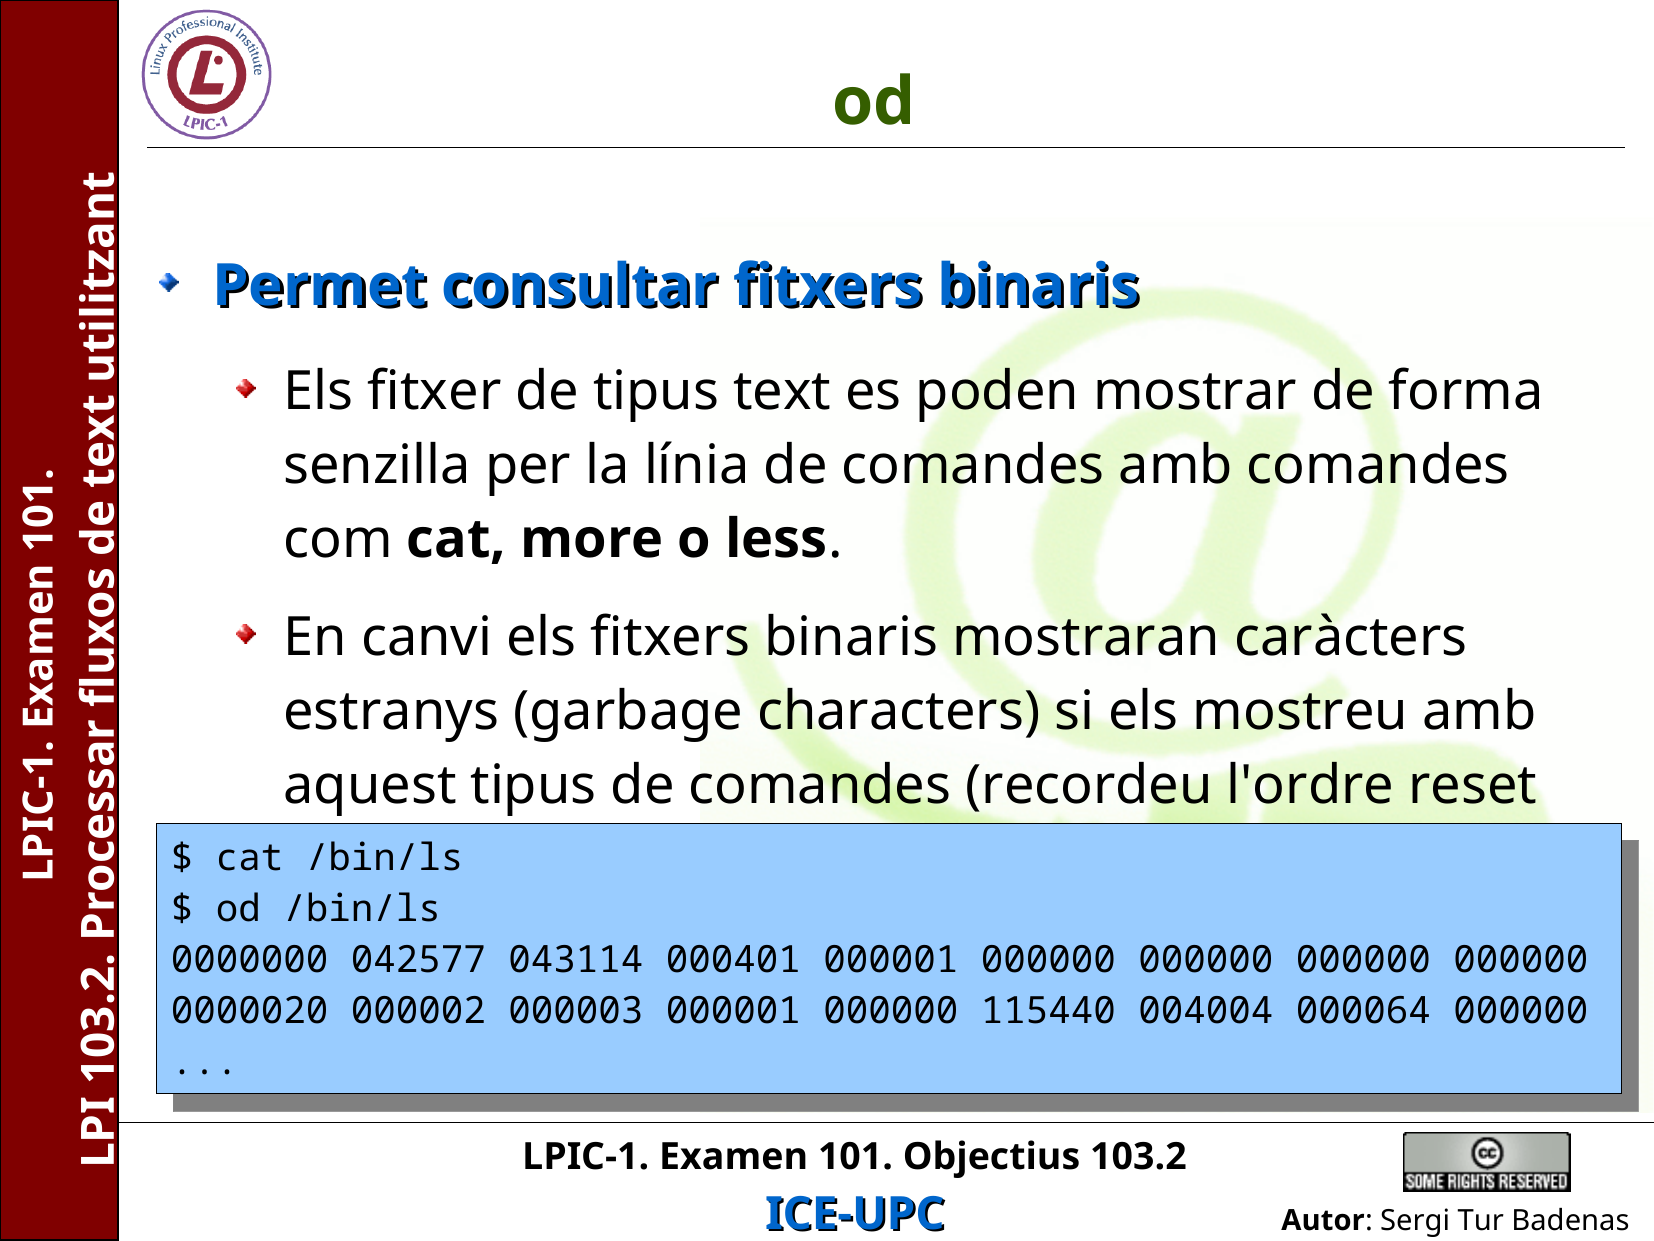

# od
Permet consultar fitxers binaris
Els fitxer de tipus text es poden mostrar de forma senzilla per la línia de comandes amb comandes com cat, more o less.
En canvi els fitxers binaris mostraran caràcters estranys (garbage characters) si els mostreu amb aquest tipus de comandes (recordeu l'ordre reset per fer neteja)
$ cat /bin/ls
$ od /bin/ls
0000000 042577 043114 000401 000001 000000 000000 000000 000000
0000020 000002 000003 000001 000000 115440 004004 000064 000000
...